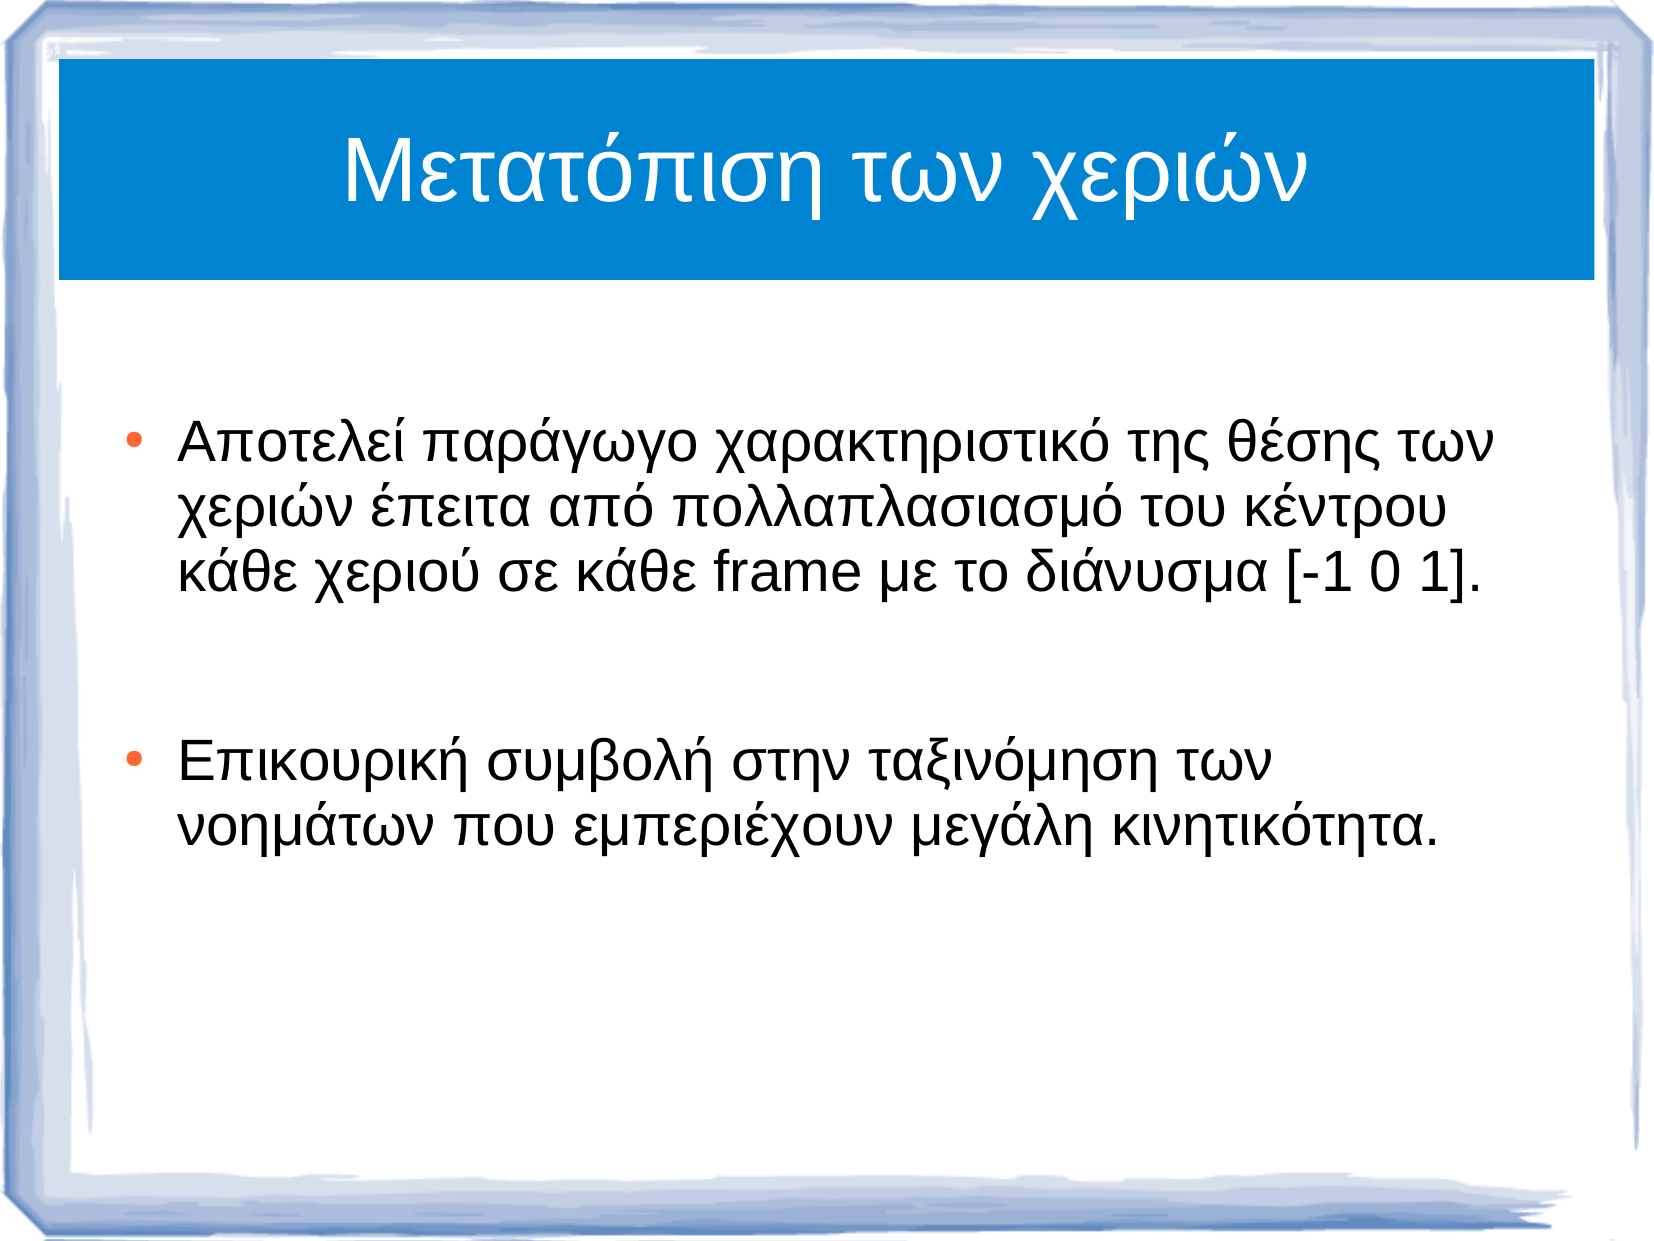

# Μετατόπιση των χεριών
Αποτελεί παράγωγο χαρακτηριστικό της θέσης των χεριών έπειτα από πολλαπλασιασμό του κέντρου κάθε χεριού σε κάθε frame με το διάνυσμα [-1 0 1].
Επικουρική συμβολή στην ταξινόμηση των νοημάτων που εμπεριέχουν μεγάλη κινητικότητα.